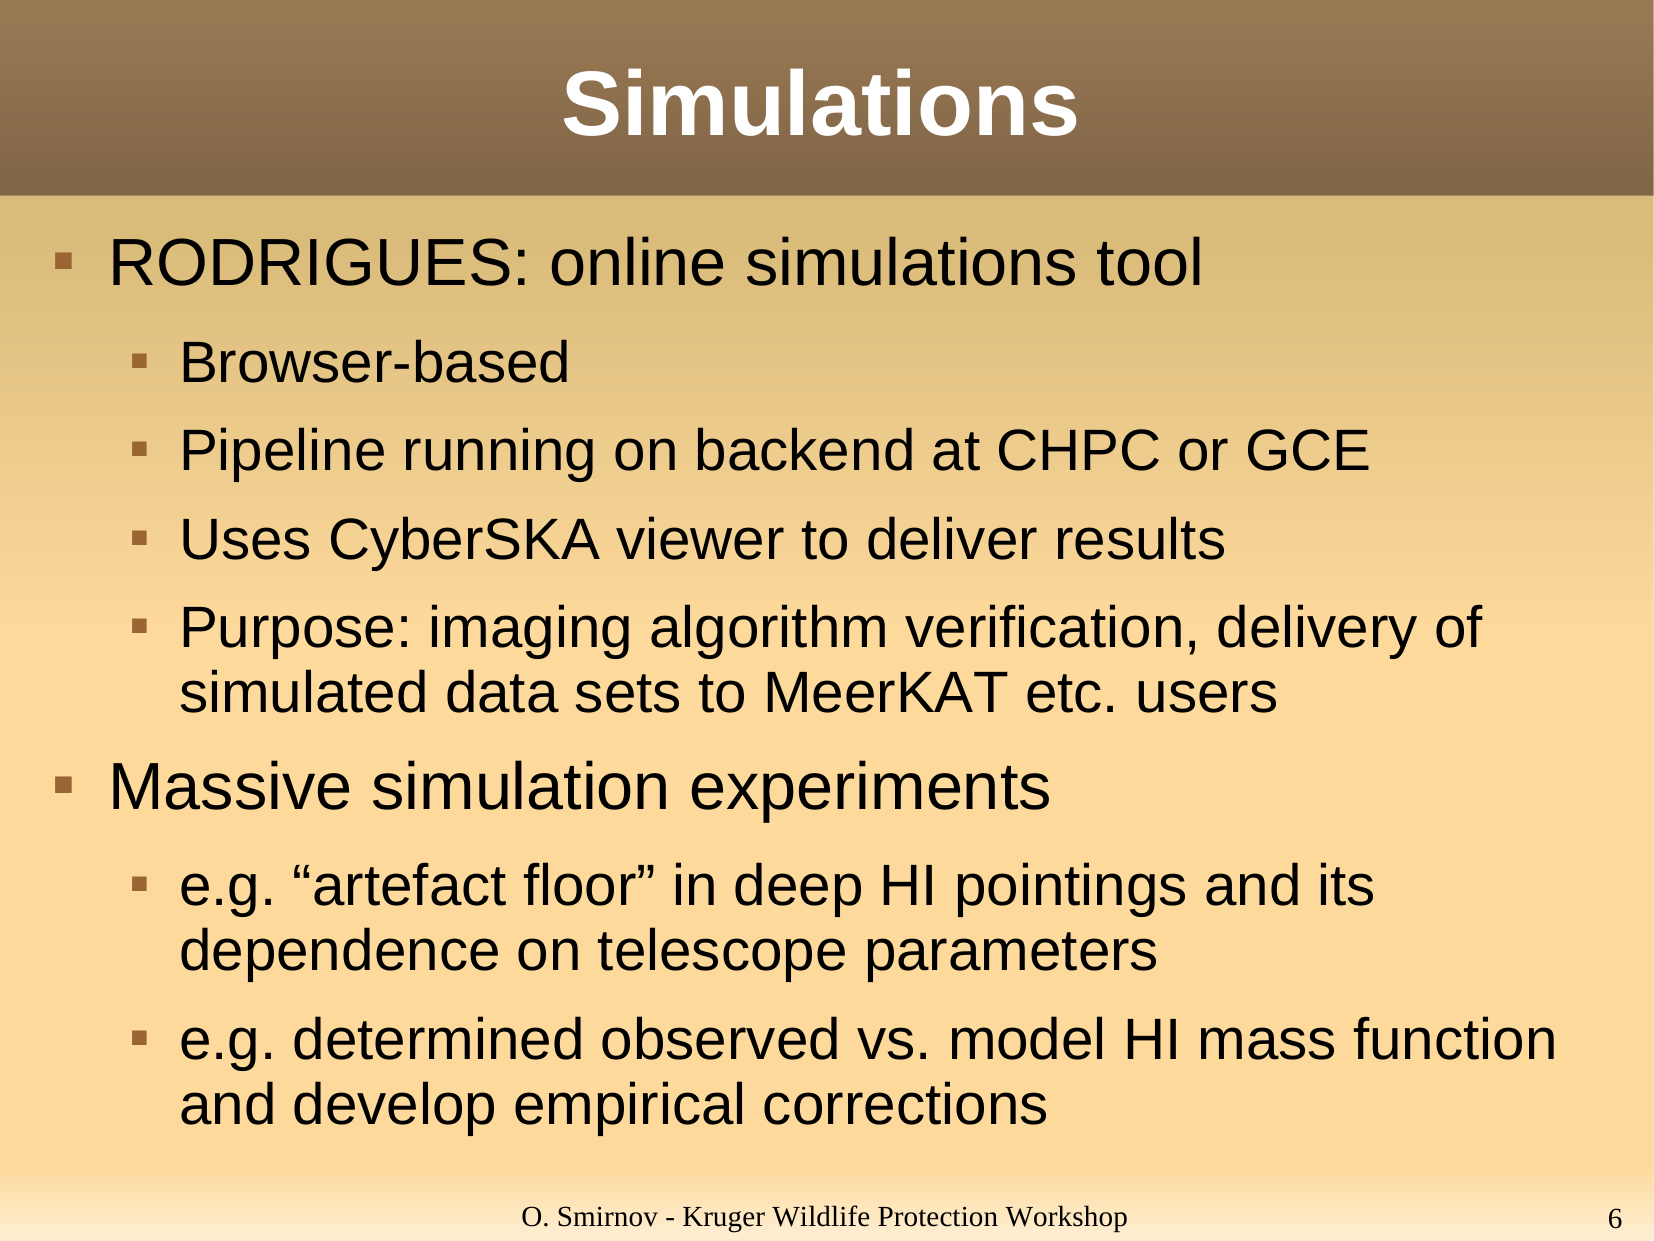

# Simulations
RODRIGUES: online simulations tool
Browser-based
Pipeline running on backend at CHPC or GCE
Uses CyberSKA viewer to deliver results
Purpose: imaging algorithm verification, delivery of simulated data sets to MeerKAT etc. users
Massive simulation experiments
e.g. “artefact floor” in deep HI pointings and its dependence on telescope parameters
e.g. determined observed vs. model HI mass function and develop empirical corrections
O. Smirnov - Kruger Wildlife Protection Workshop
6